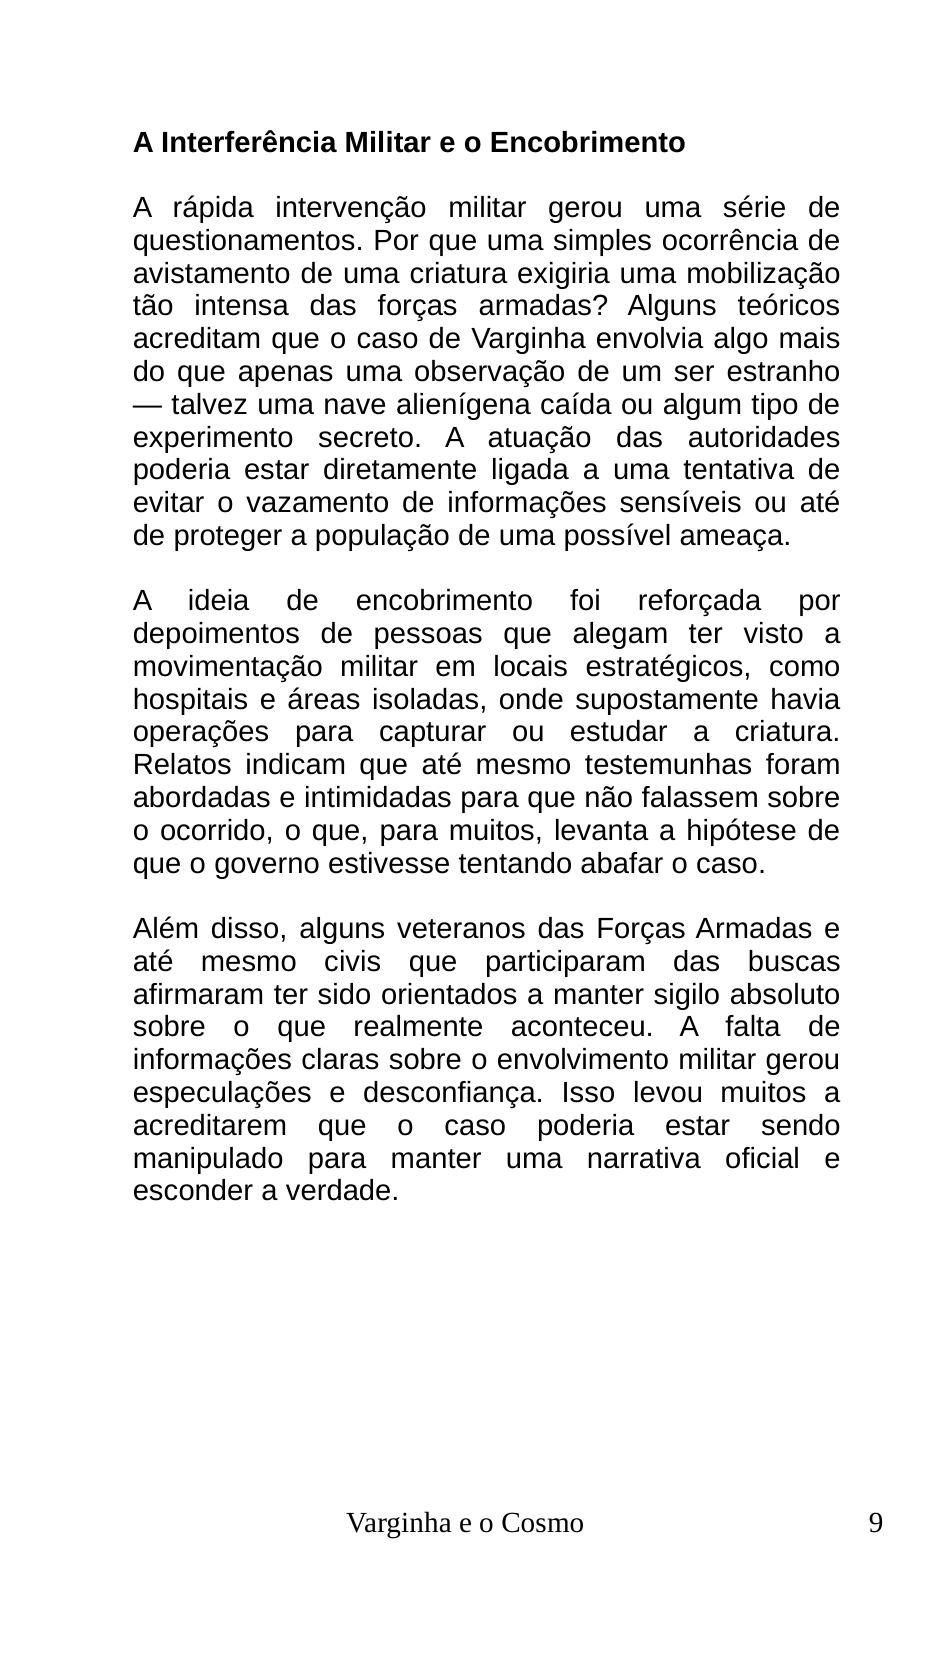

A Interferência Militar e o Encobrimento
A rápida intervenção militar gerou uma série de questionamentos. Por que uma simples ocorrência de avistamento de uma criatura exigiria uma mobilização tão intensa das forças armadas? Alguns teóricos acreditam que o caso de Varginha envolvia algo mais do que apenas uma observação de um ser estranho — talvez uma nave alienígena caída ou algum tipo de experimento secreto. A atuação das autoridades poderia estar diretamente ligada a uma tentativa de evitar o vazamento de informações sensíveis ou até de proteger a população de uma possível ameaça.
A ideia de encobrimento foi reforçada por depoimentos de pessoas que alegam ter visto a movimentação militar em locais estratégicos, como hospitais e áreas isoladas, onde supostamente havia operações para capturar ou estudar a criatura. Relatos indicam que até mesmo testemunhas foram abordadas e intimidadas para que não falassem sobre o ocorrido, o que, para muitos, levanta a hipótese de que o governo estivesse tentando abafar o caso.
Além disso, alguns veteranos das Forças Armadas e até mesmo civis que participaram das buscas afirmaram ter sido orientados a manter sigilo absoluto sobre o que realmente aconteceu. A falta de informações claras sobre o envolvimento militar gerou especulações e desconfiança. Isso levou muitos a acreditarem que o caso poderia estar sendo manipulado para manter uma narrativa oficial e esconder a verdade.
Varginha e o Cosmo
9